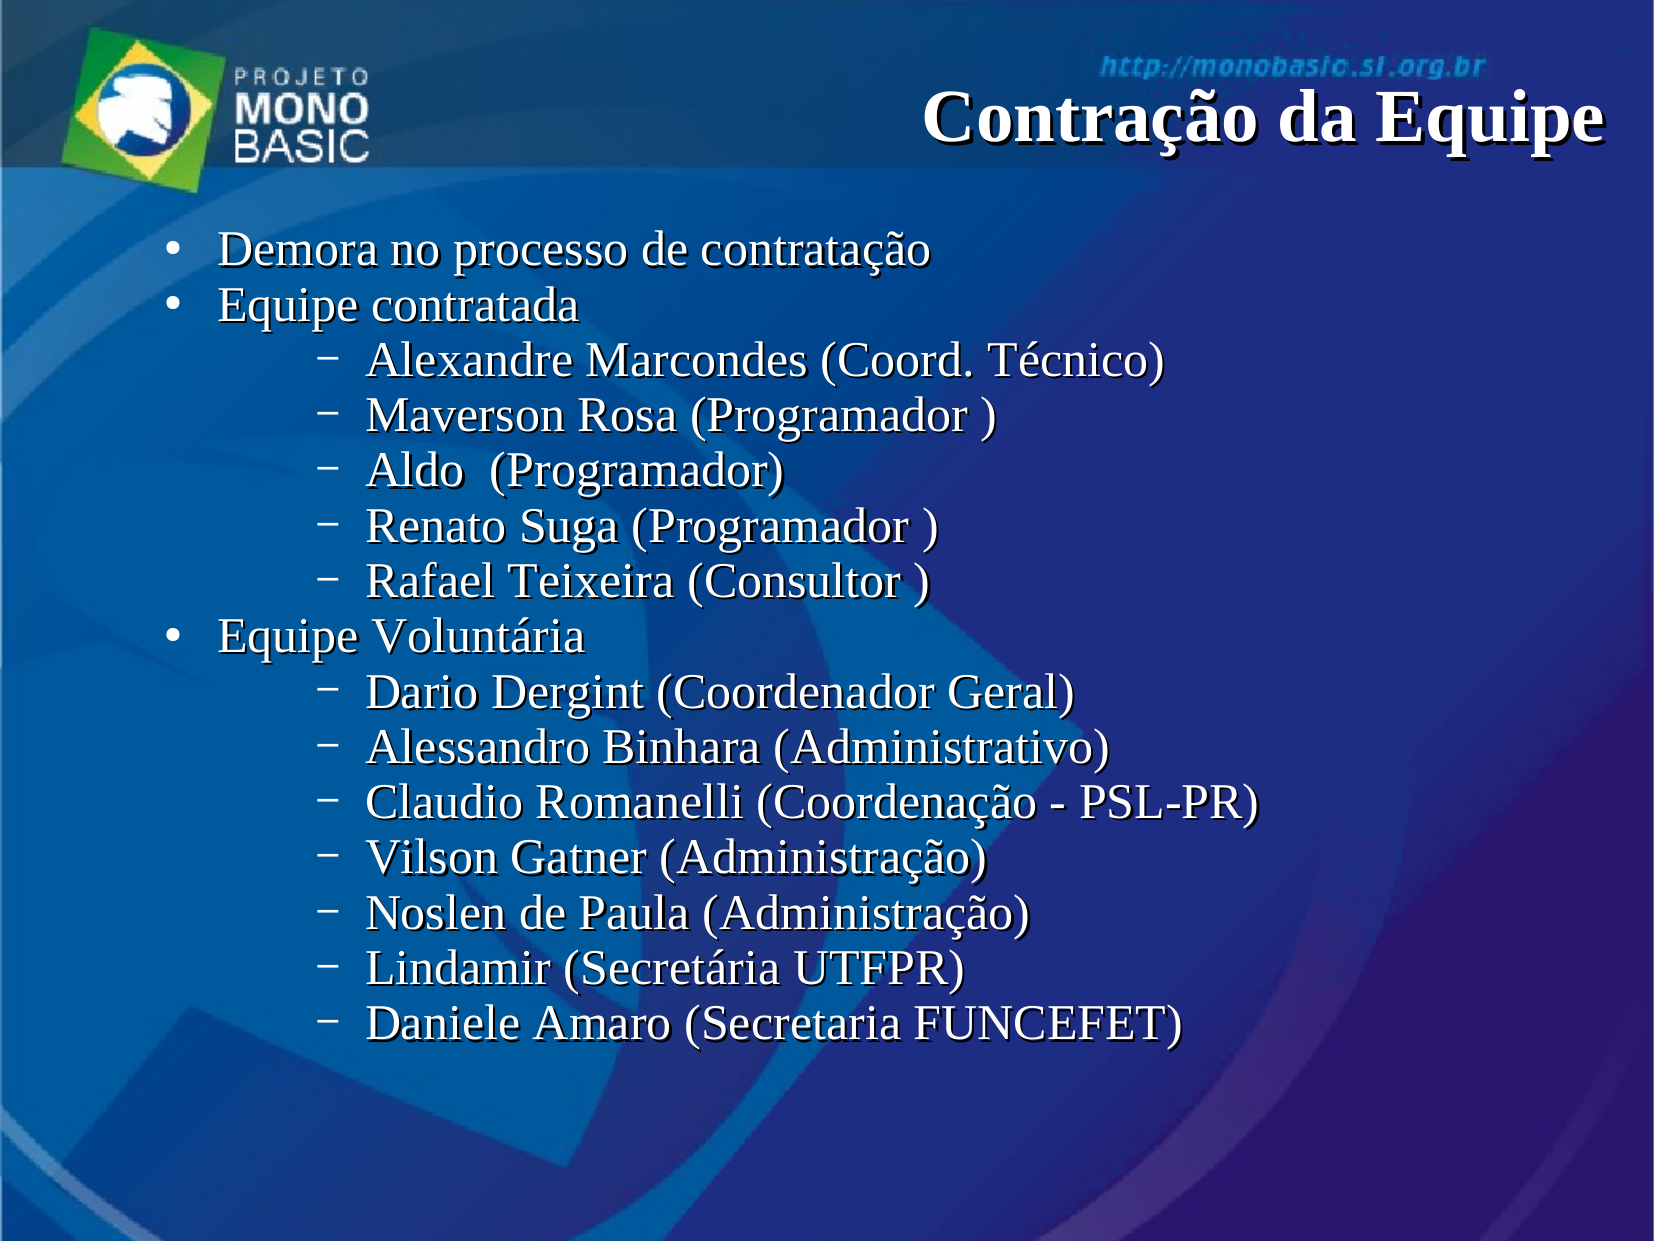

Contração da Equipe
# Demora no processo de contratação
Equipe contratada
Alexandre Marcondes (Coord. Técnico)
Maverson Rosa (Programador )
Aldo (Programador)
Renato Suga (Programador )
Rafael Teixeira (Consultor )
Equipe Voluntária
Dario Dergint (Coordenador Geral)
Alessandro Binhara (Administrativo)
Claudio Romanelli (Coordenação - PSL-PR)
Vilson Gatner (Administração)
Noslen de Paula (Administração)
Lindamir (Secretária UTFPR)
Daniele Amaro (Secretaria FUNCEFET)